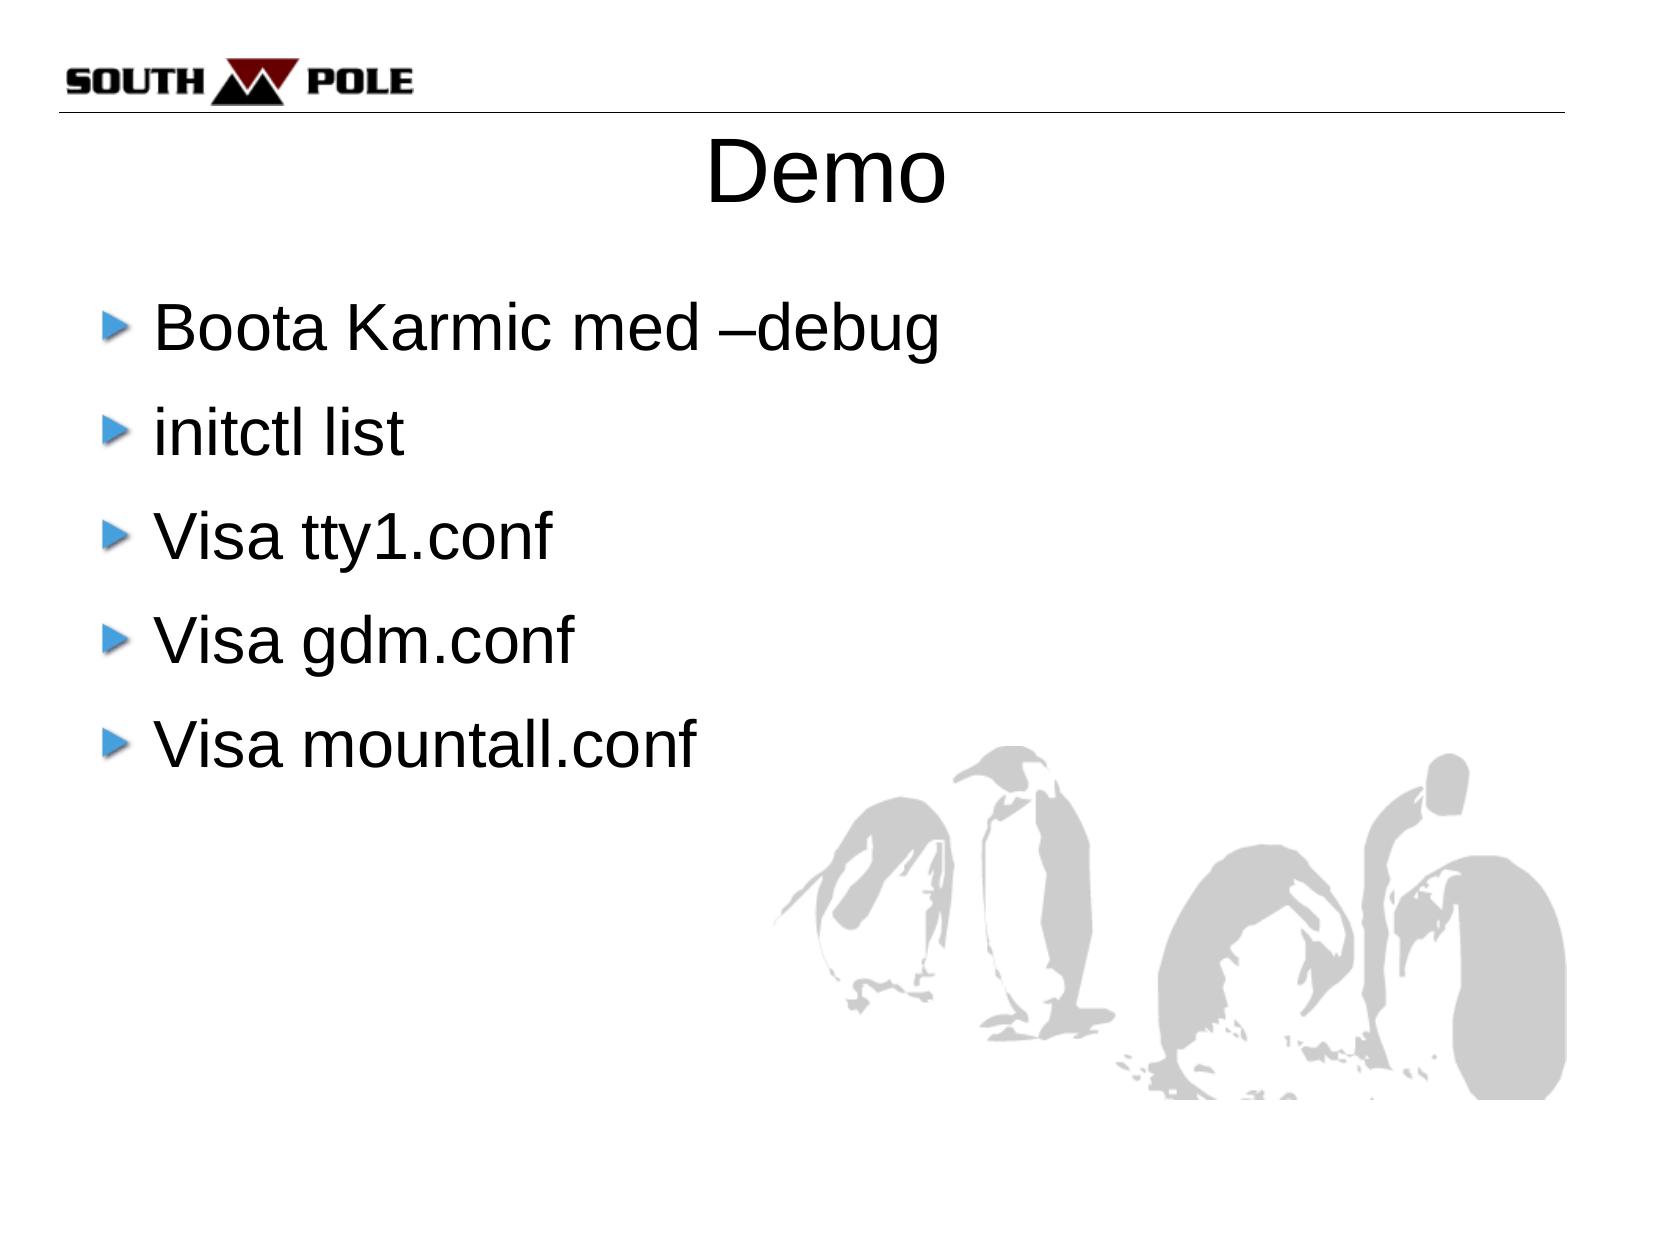

# Demo
Boota Karmic med –debug
initctl list
Visa tty1.conf
Visa gdm.conf
Visa mountall.conf